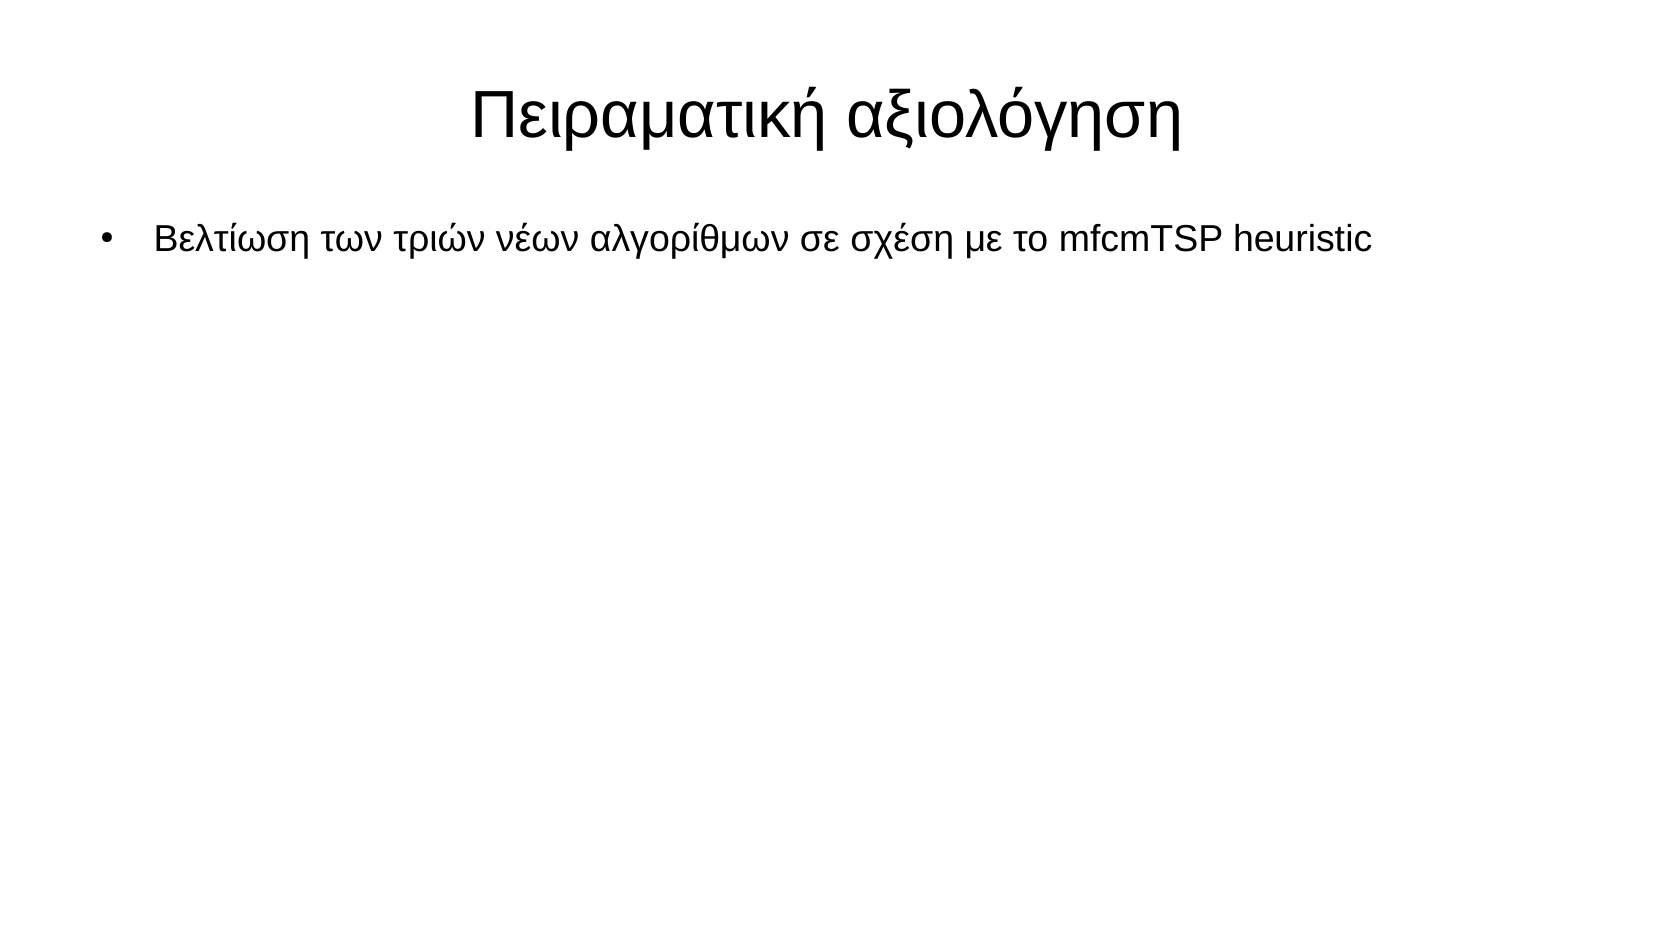

# Πειραματική αξιολόγηση
Βελτίωση των τριών νέων αλγορίθμων σε σχέση με το mfcmTSP heuristic